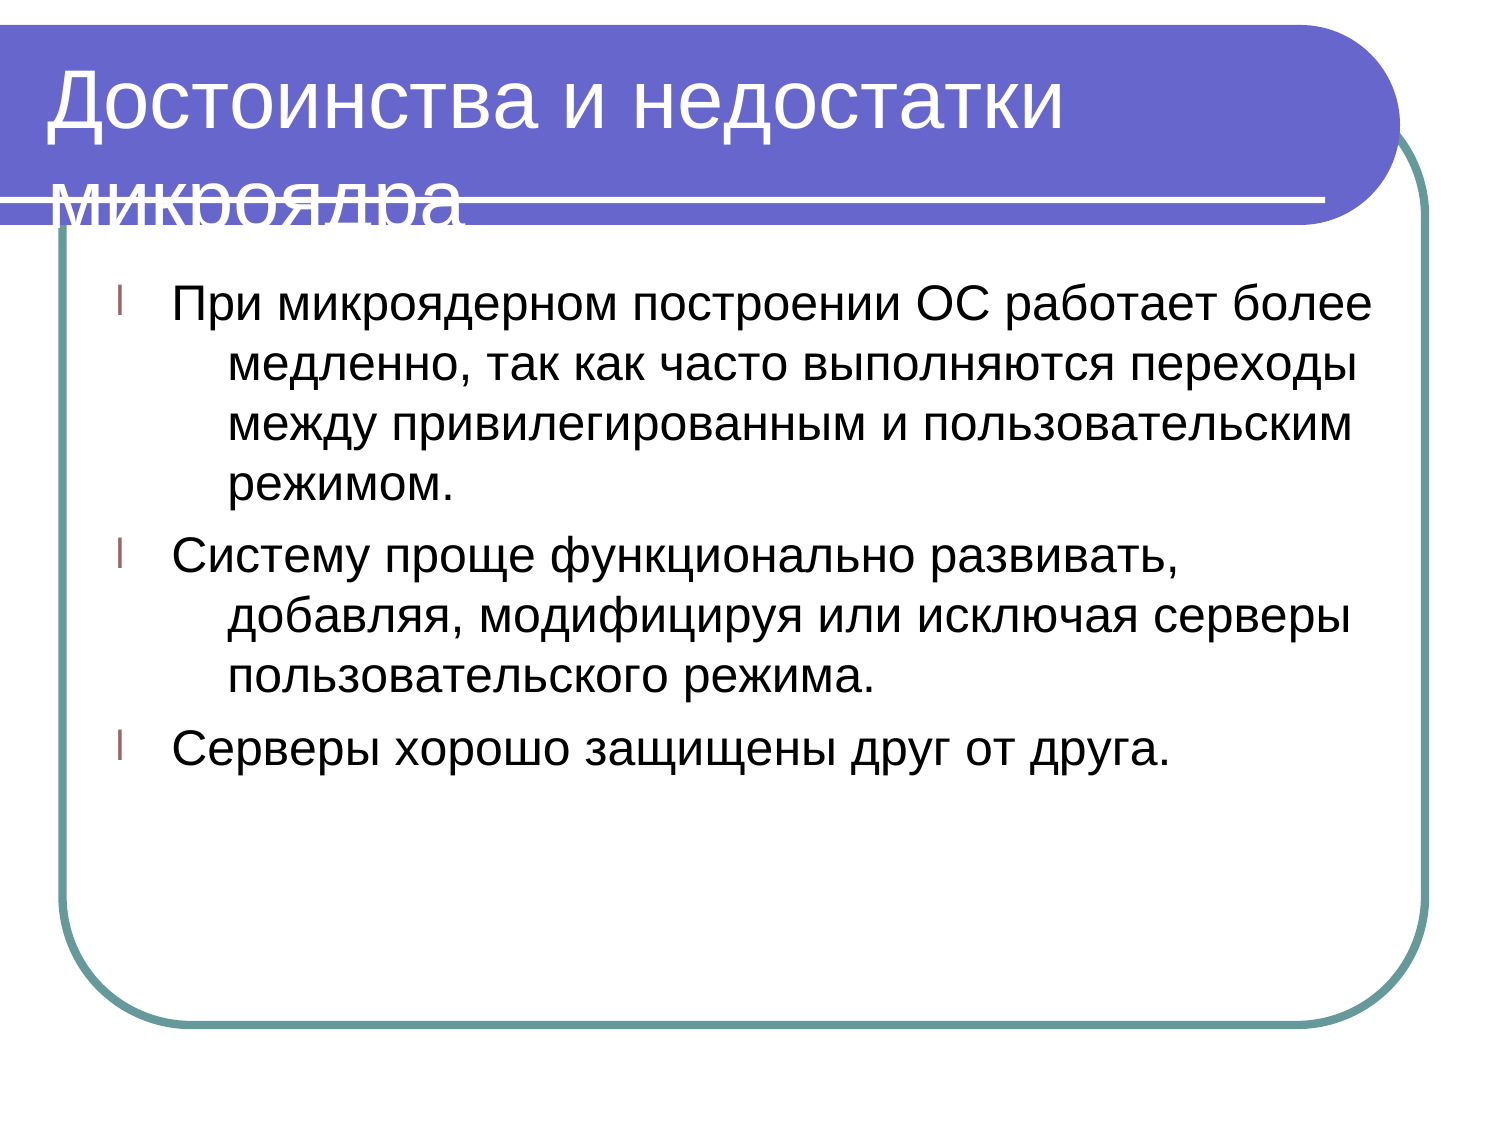

# Достоинства и недостатки микроядра
При микроядерном построении ОС работает более медленно, так как часто выполняются переходы между привилегированным и пользовательским режимом.
Систему проще функционально развивать, добавляя, модифицируя или исключая серверы пользовательского режима.
Серверы хорошо защищены друг от друга.